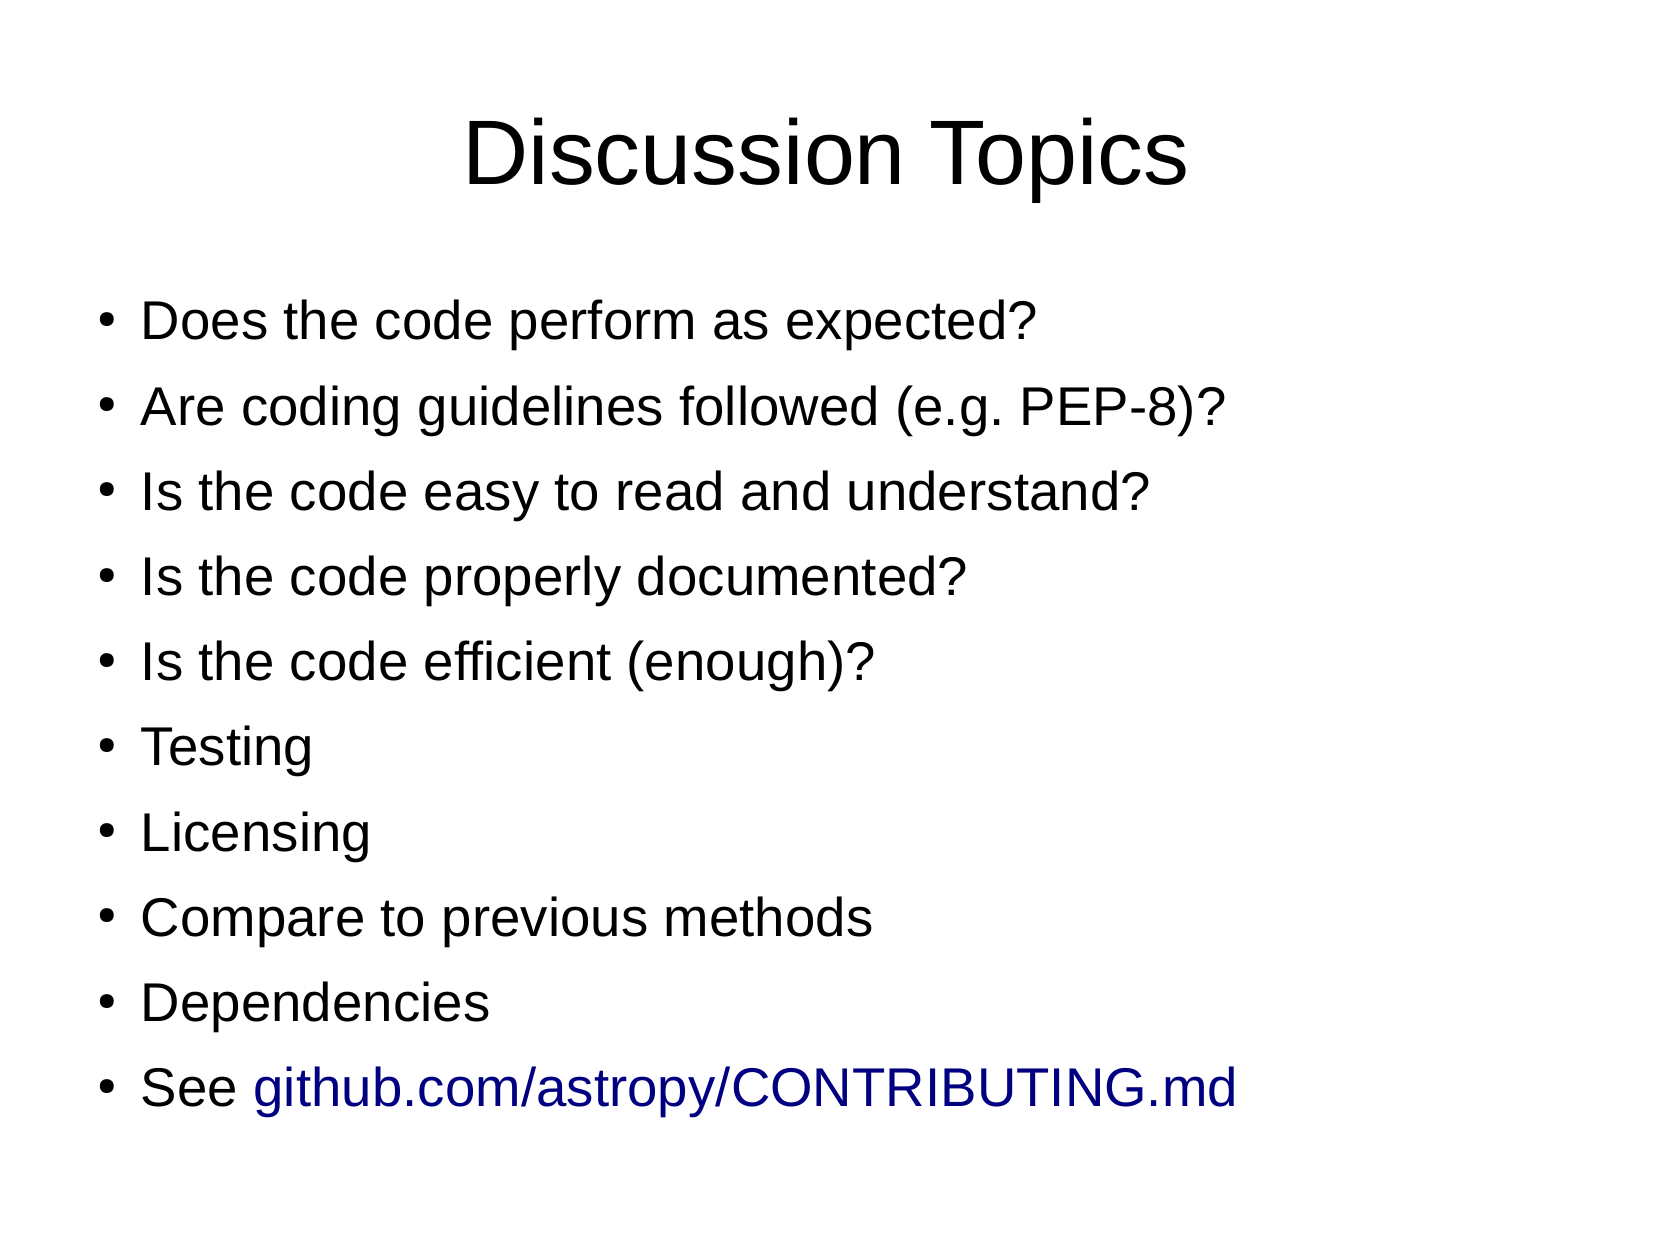

# Discussion Topics
Does the code perform as expected?
Are coding guidelines followed (e.g. PEP-8)?
Is the code easy to read and understand?
Is the code properly documented?
Is the code efficient (enough)?
Testing
Licensing
Compare to previous methods
Dependencies
See github.com/astropy/CONTRIBUTING.md